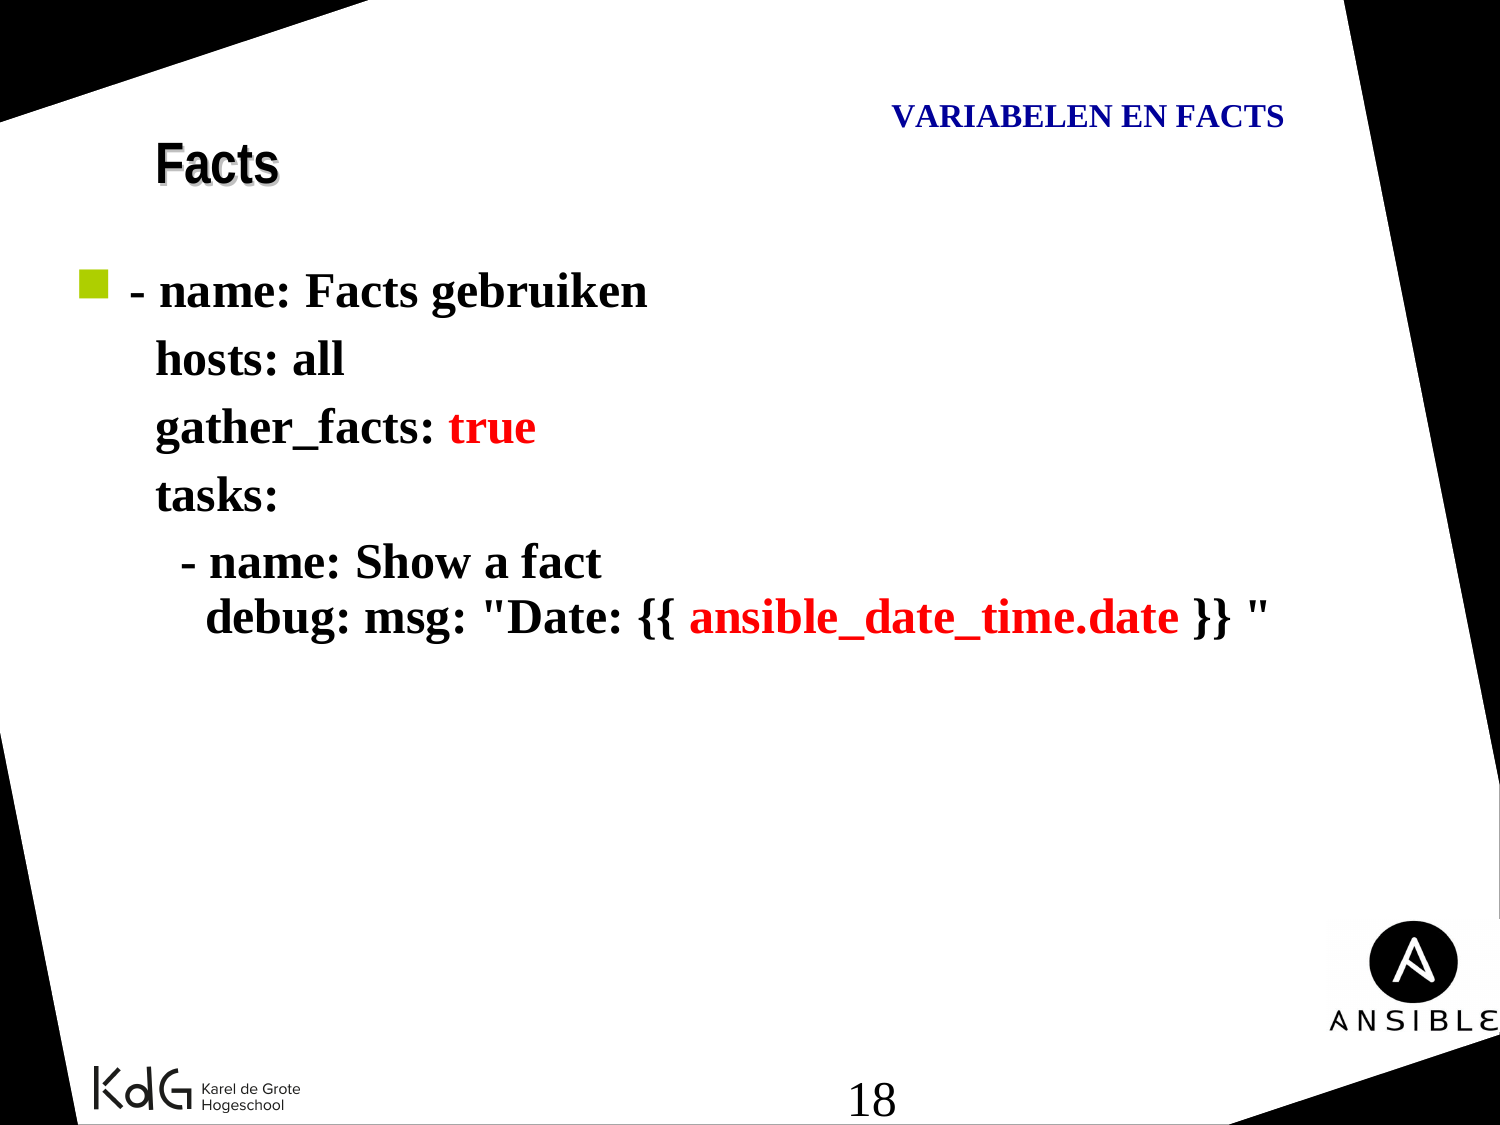

# Facts
VARIABELEN EN FACTS
- name: Facts gebruiken
 hosts: all
 gather_facts: true
 tasks:
 - name: Show a fact
 debug: msg: "Date: {{ ansible_date_time.date }} "